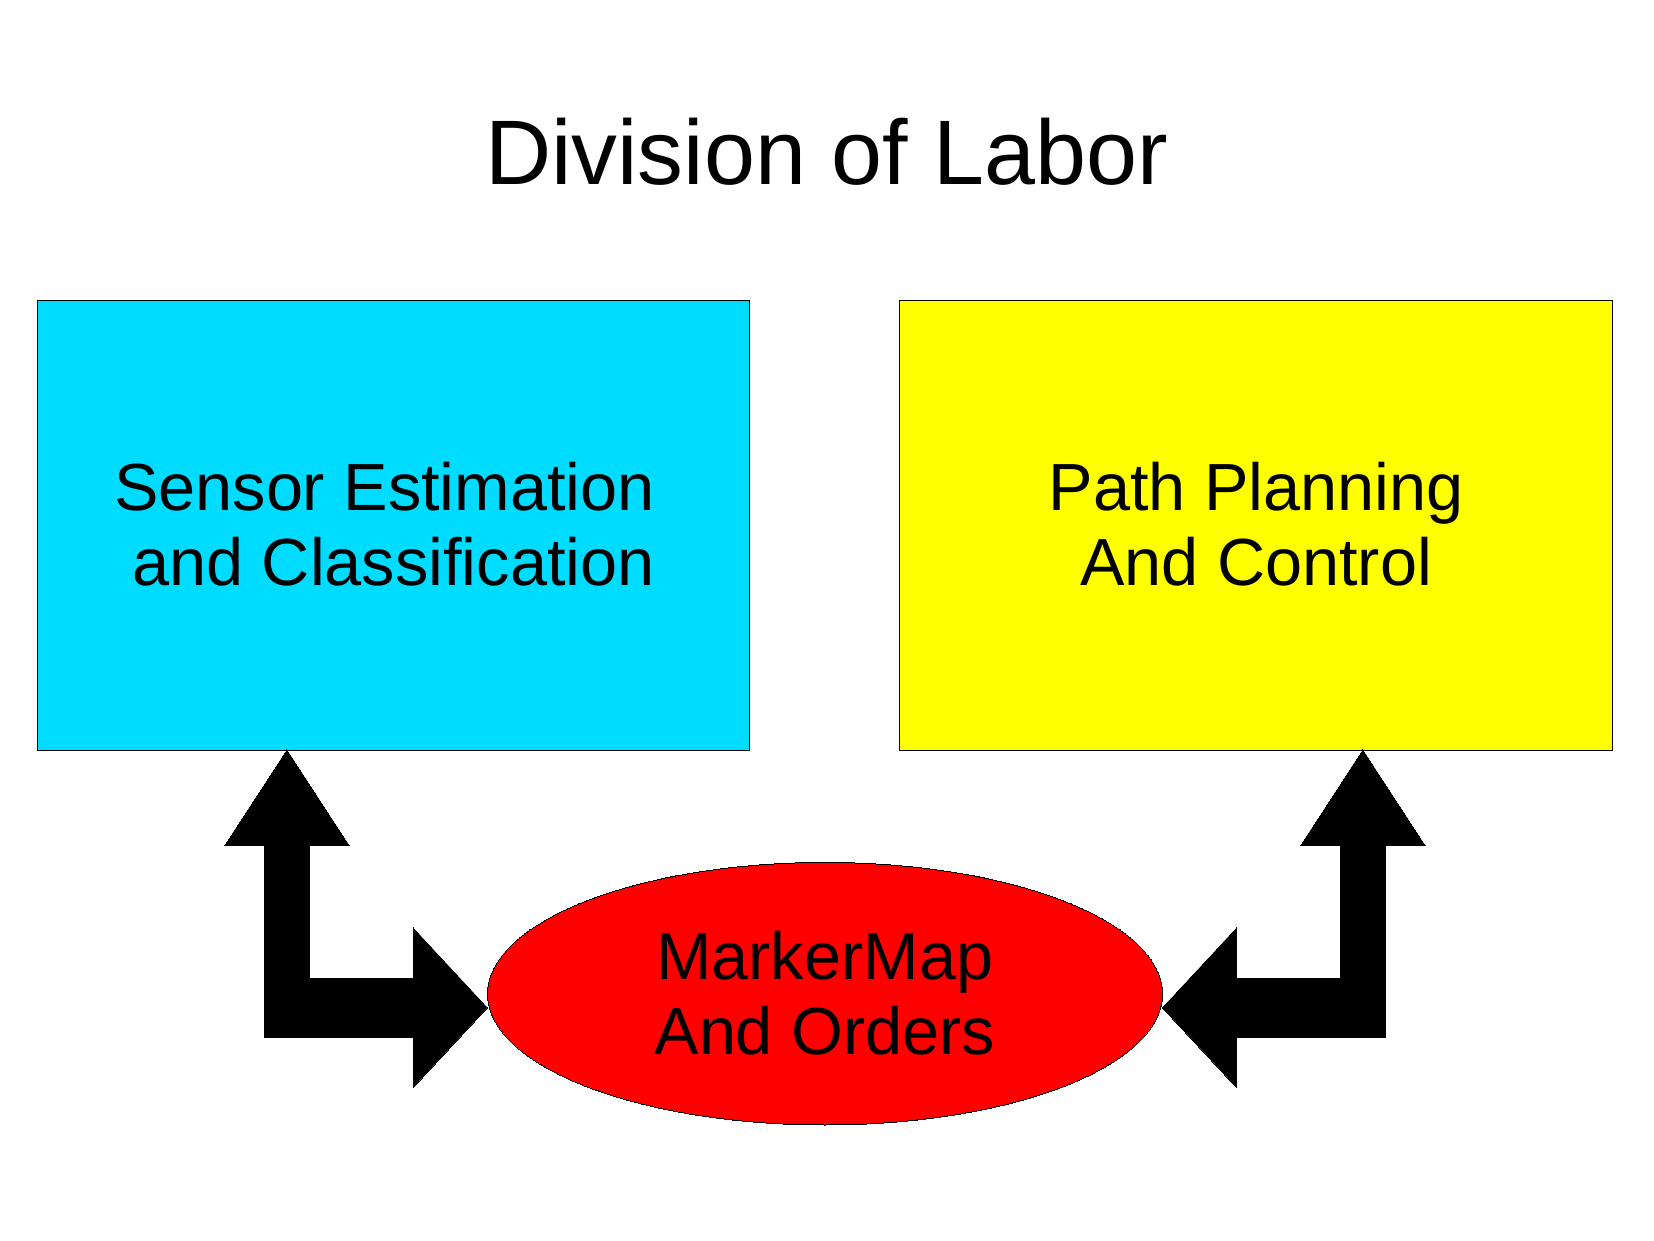

# Division of Labor
Sensor Estimation
and Classification
Path Planning
And Control
MarkerMap
And Orders